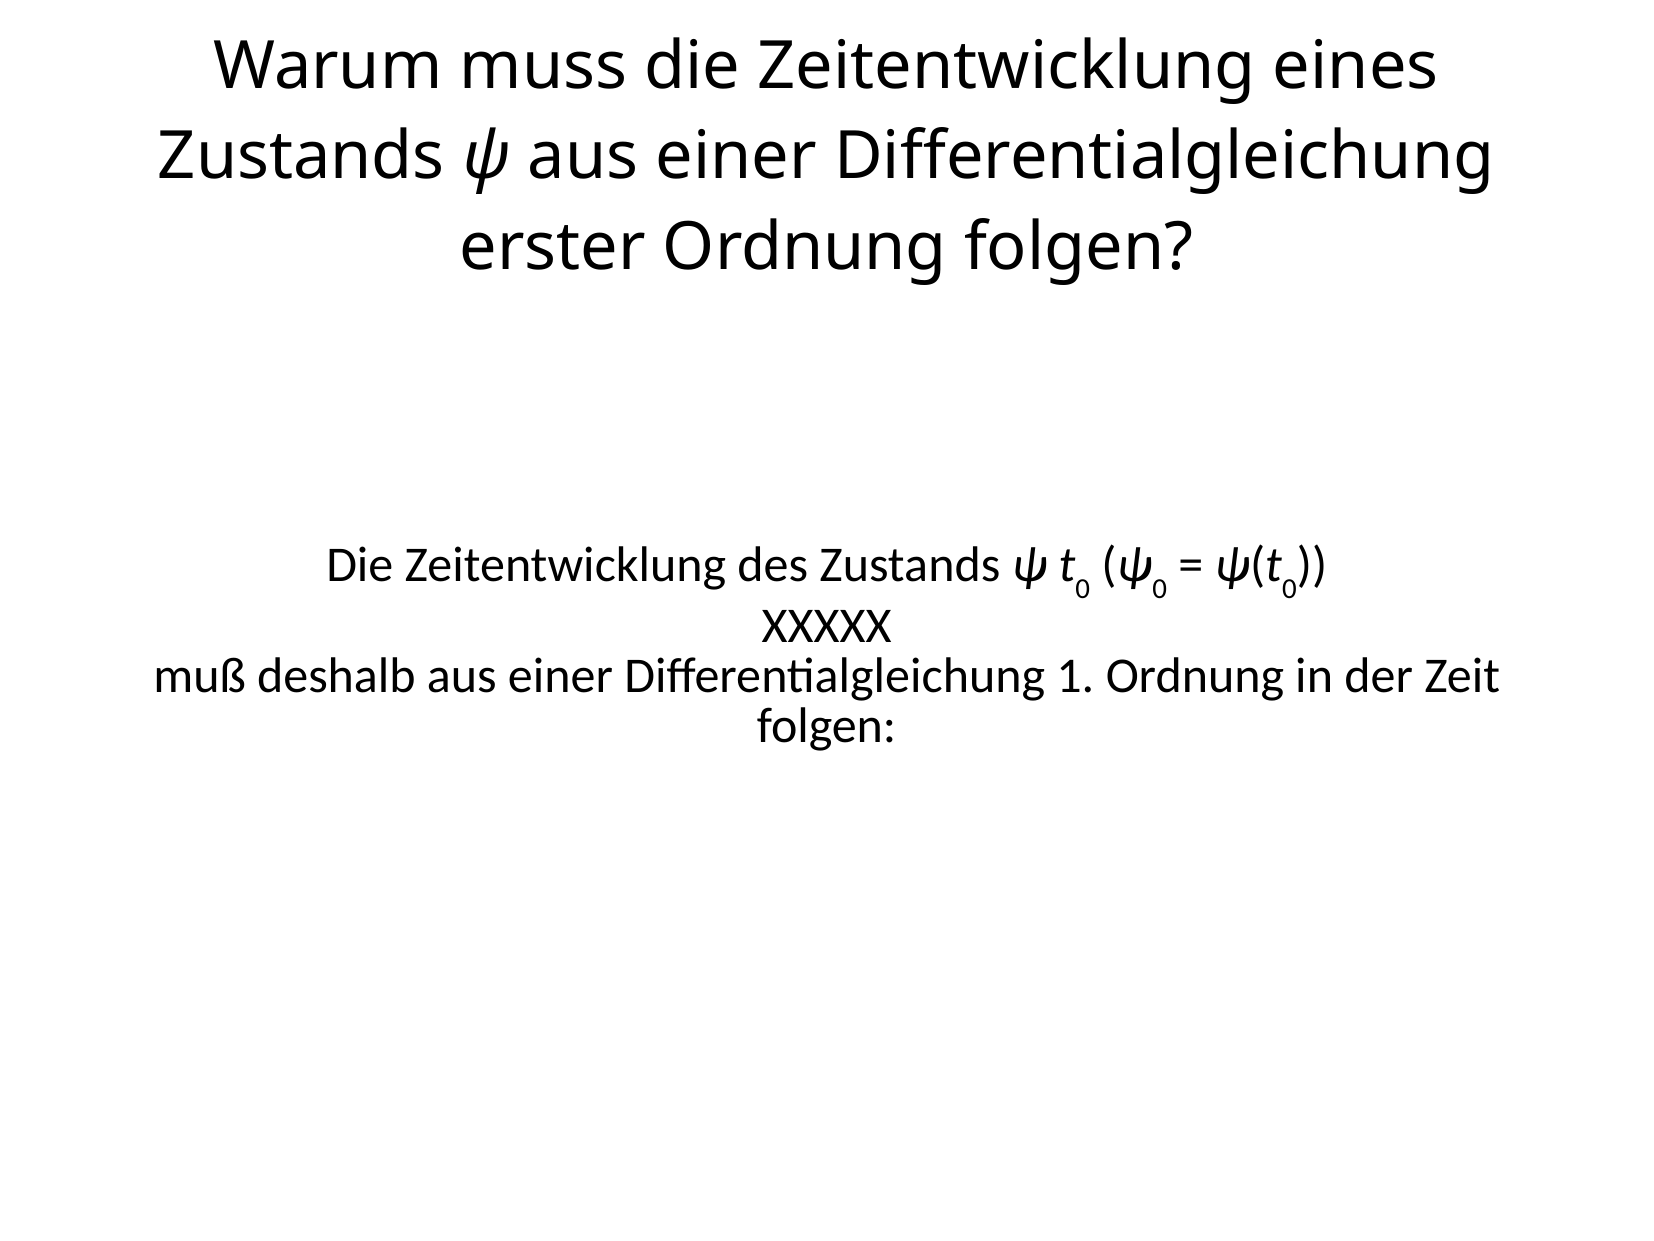

# Warum muss die Zeitentwicklung eines Zustands ψ aus einer Differentialgleichung erster Ordnung folgen?
Die Zeitentwicklung des Zustands ψ t0 (ψ0 = ψ(t0))
XXXXX
muß deshalb aus einer Differentialgleichung 1. Ordnung in der Zeit folgen: